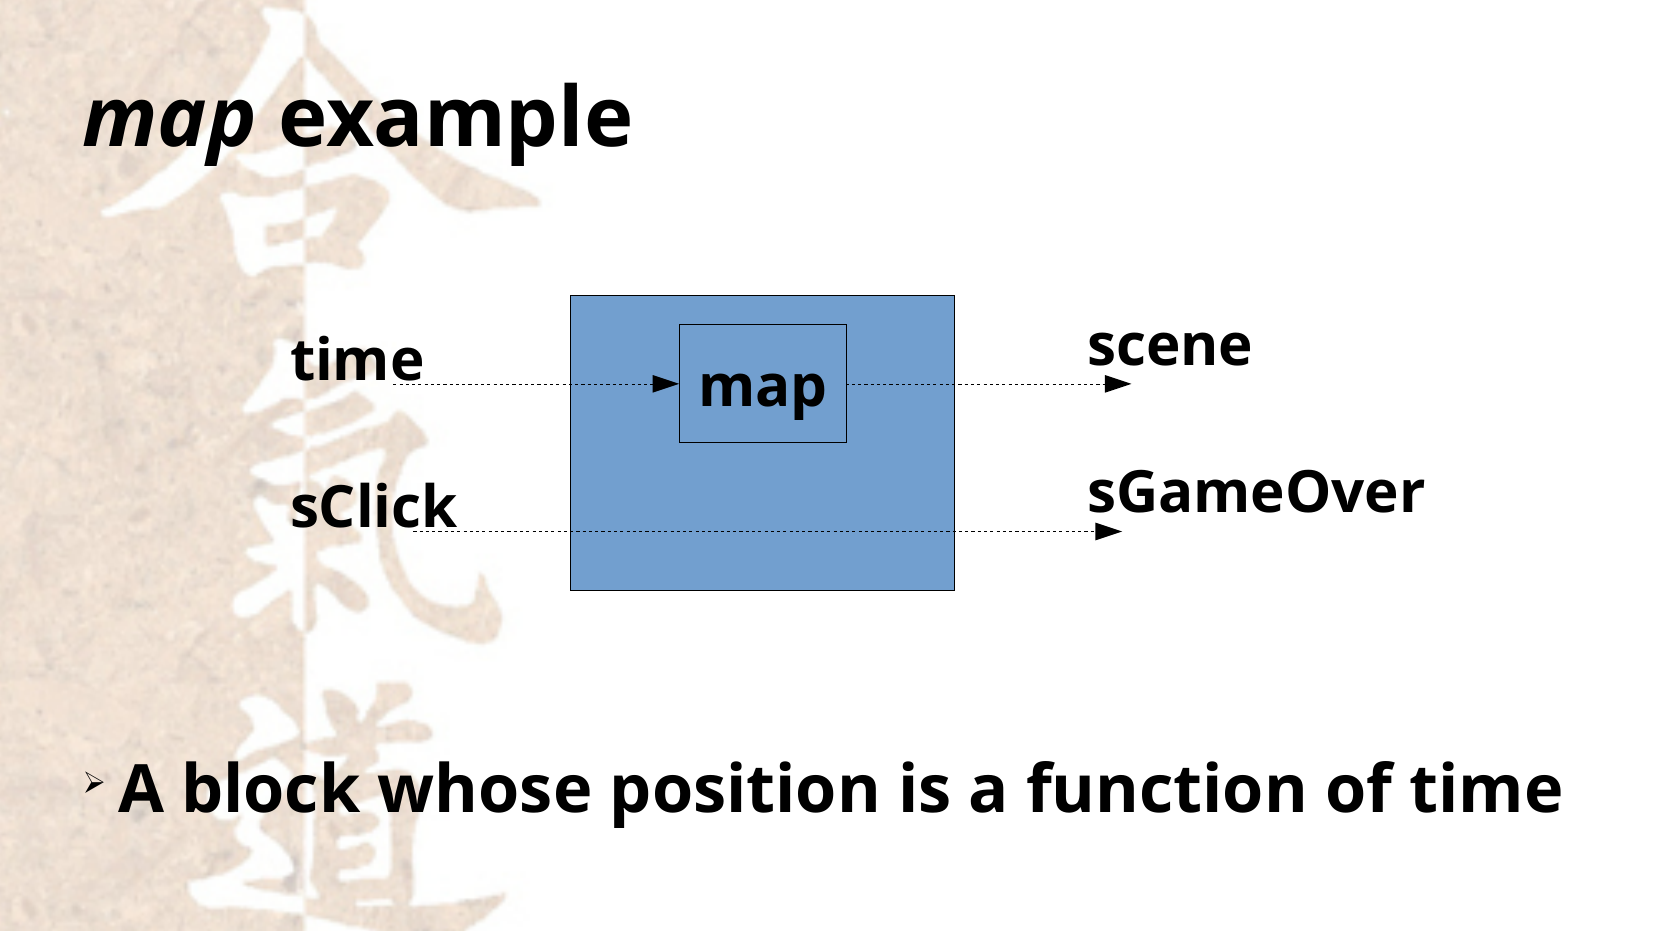

# map example
scene
time
map
sGameOver
sClick
A block whose position is a function of time